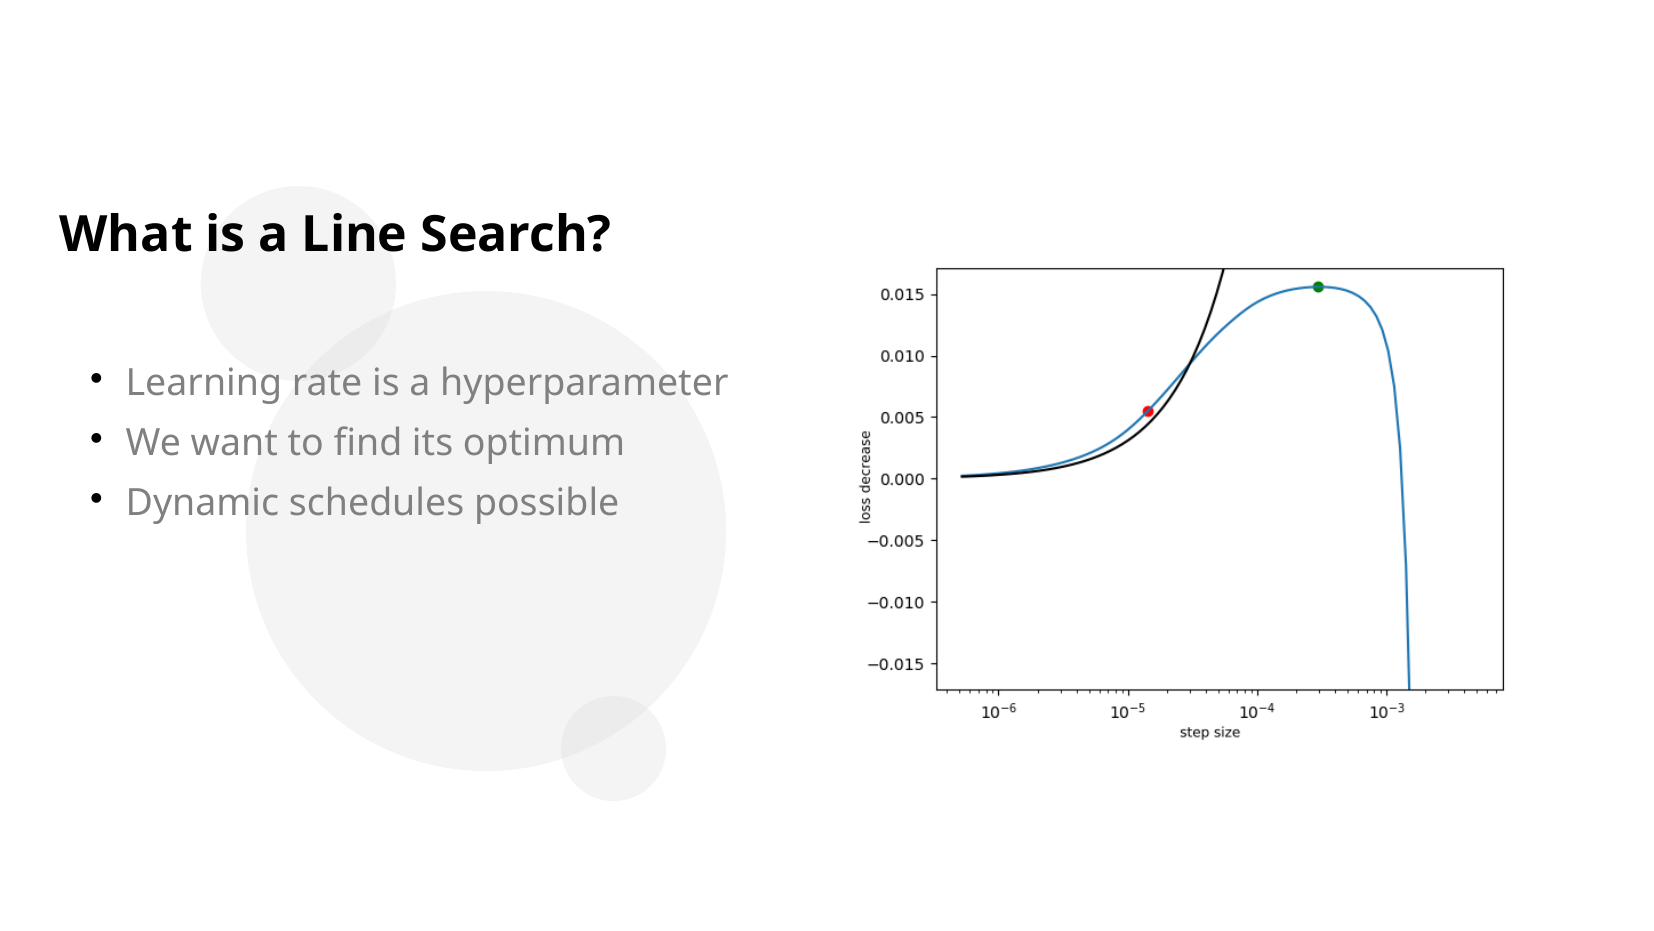

What is a Line Search?
Learning rate is a hyperparameter
We want to find its optimum
Dynamic schedules possible